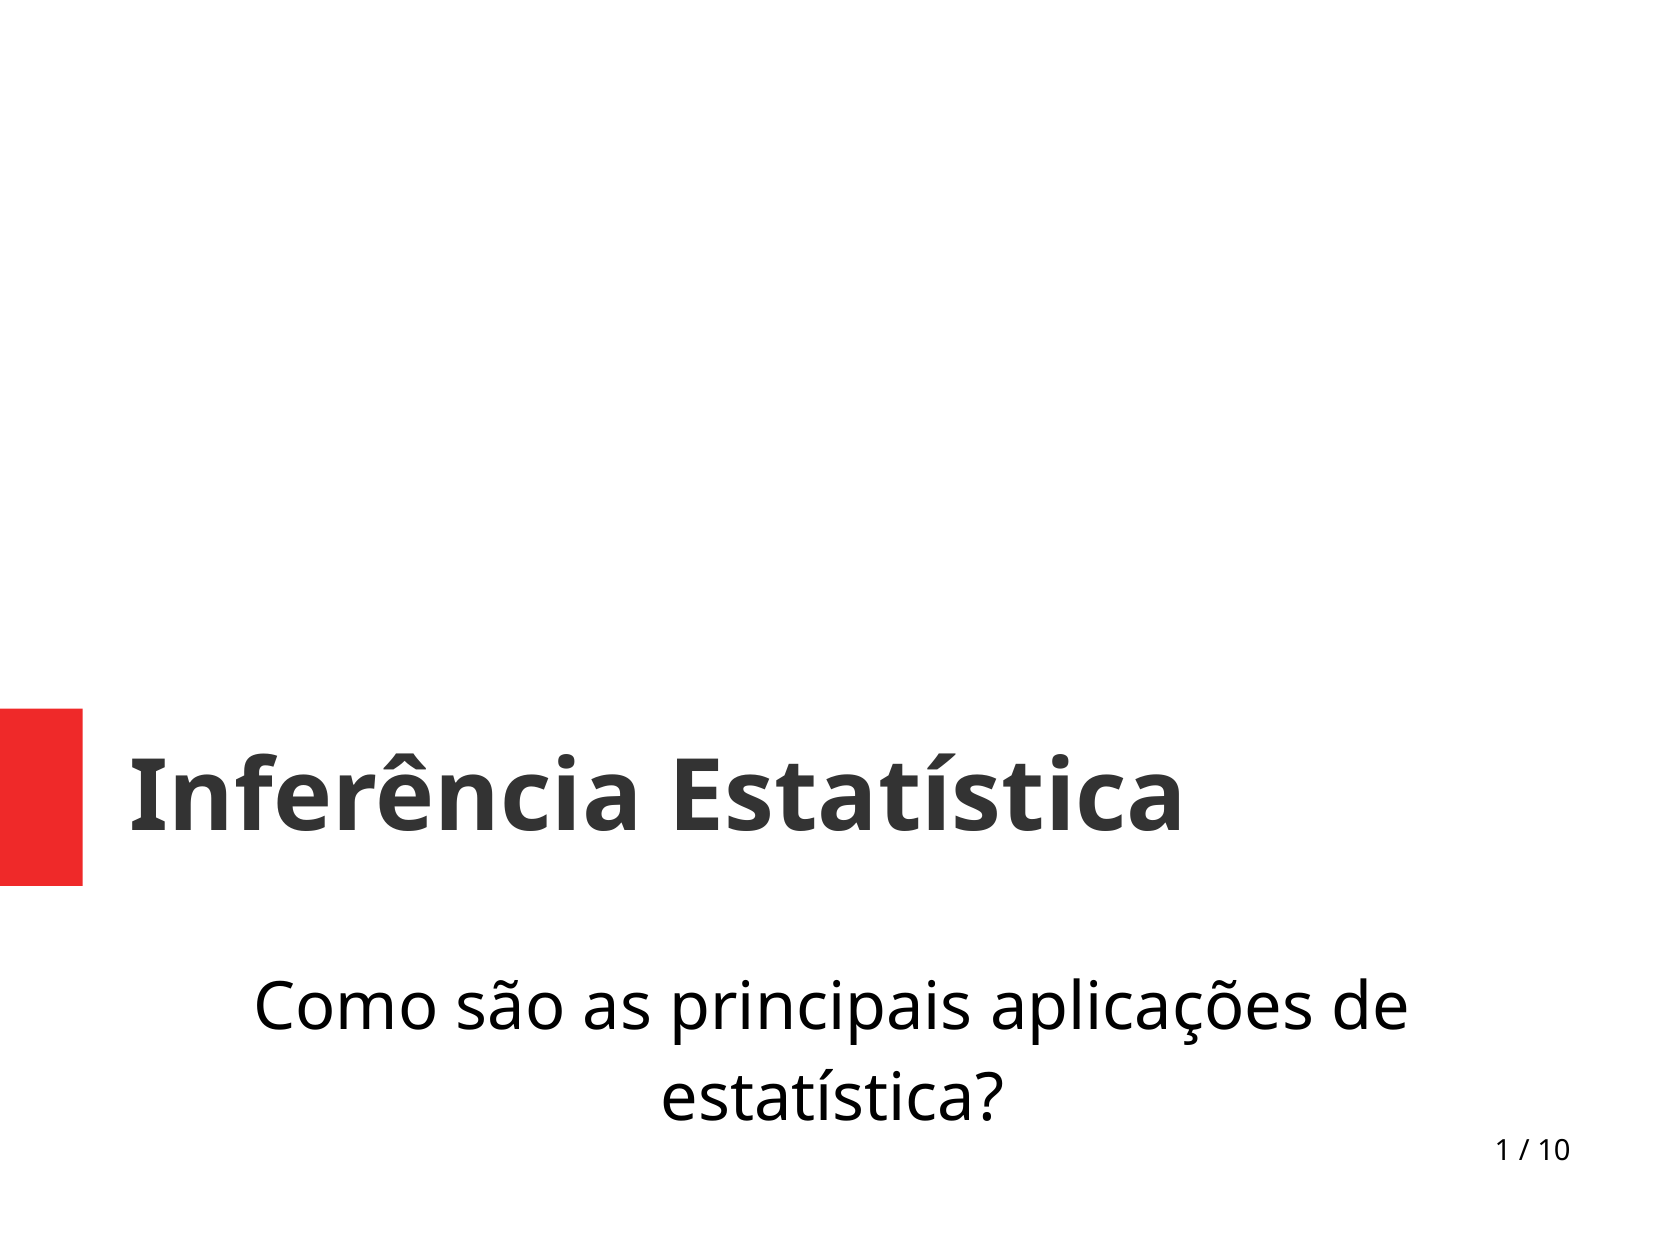

# Inferência Estatística
Como são as principais aplicações de estatística?
1